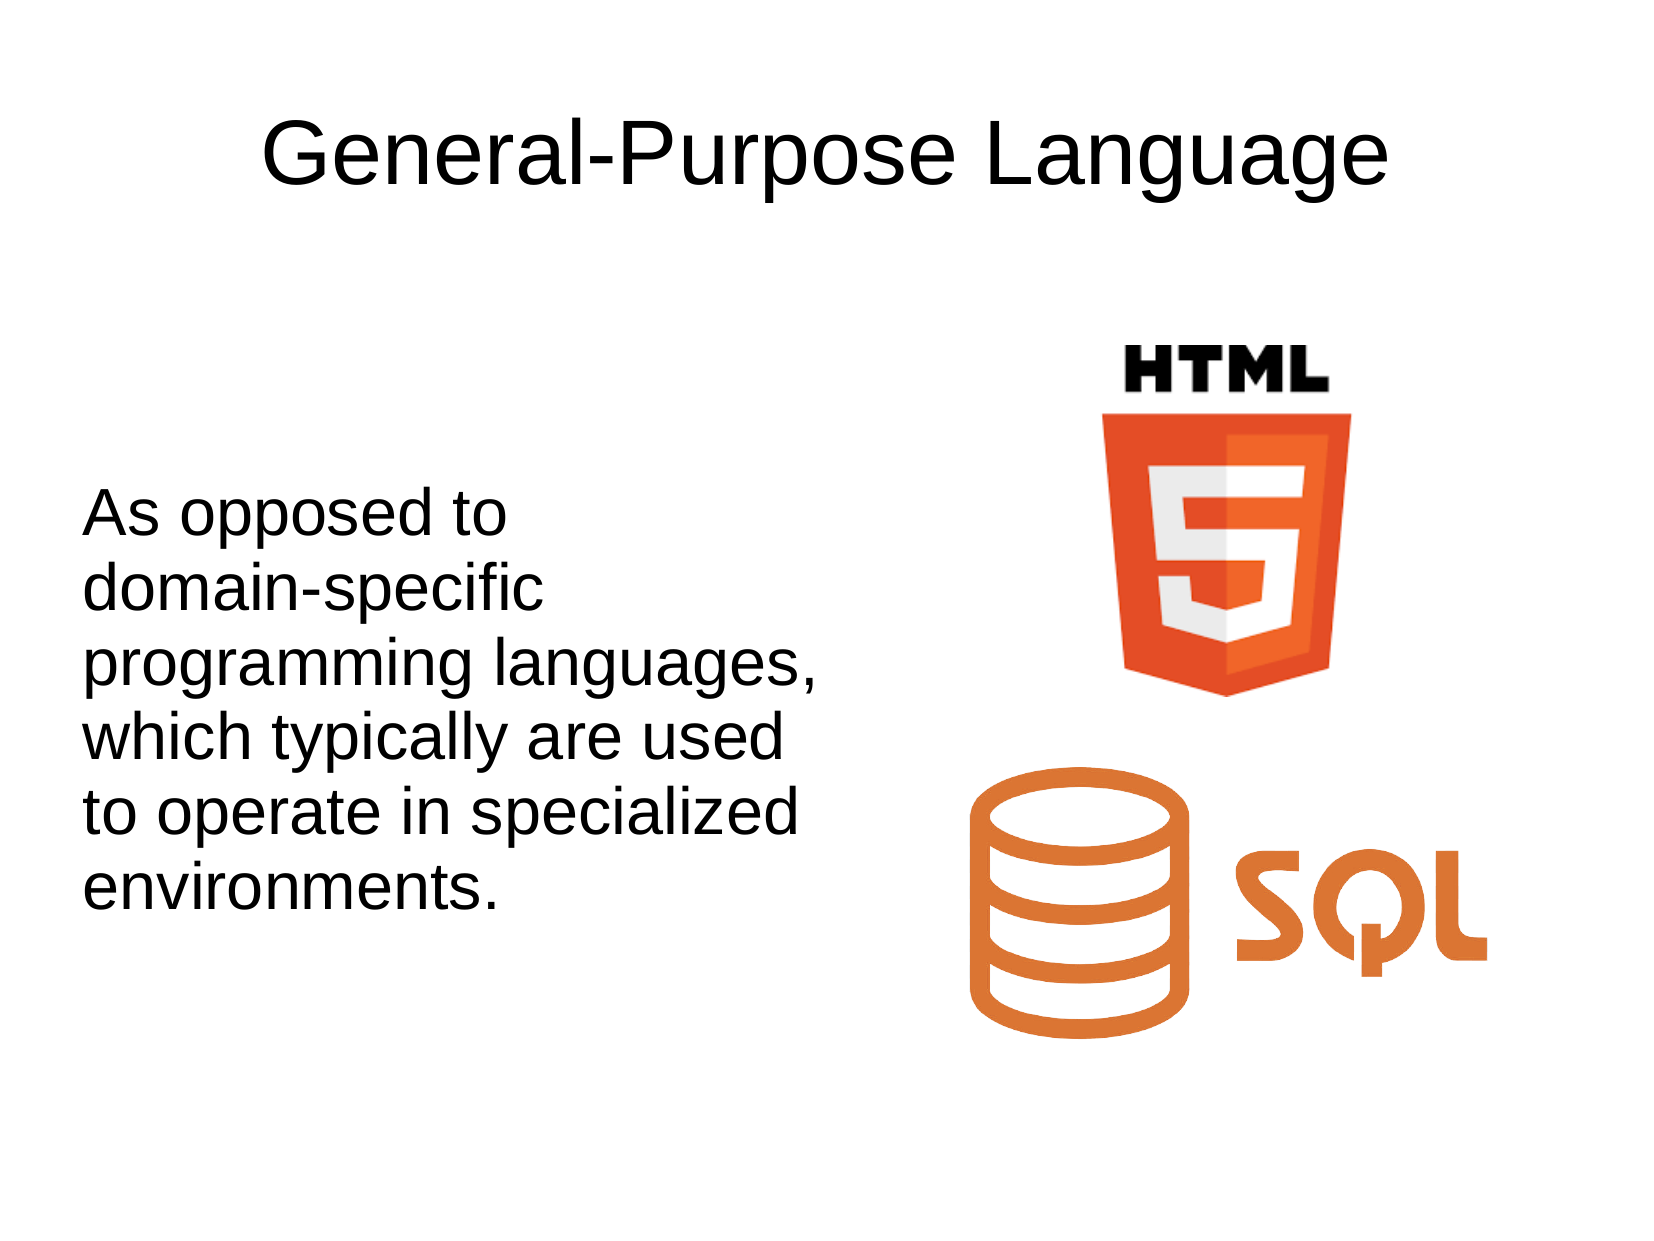

# General-Purpose Language
As opposed to
domain-specific
programming languages,
which typically are used
to operate in specialized
environments.